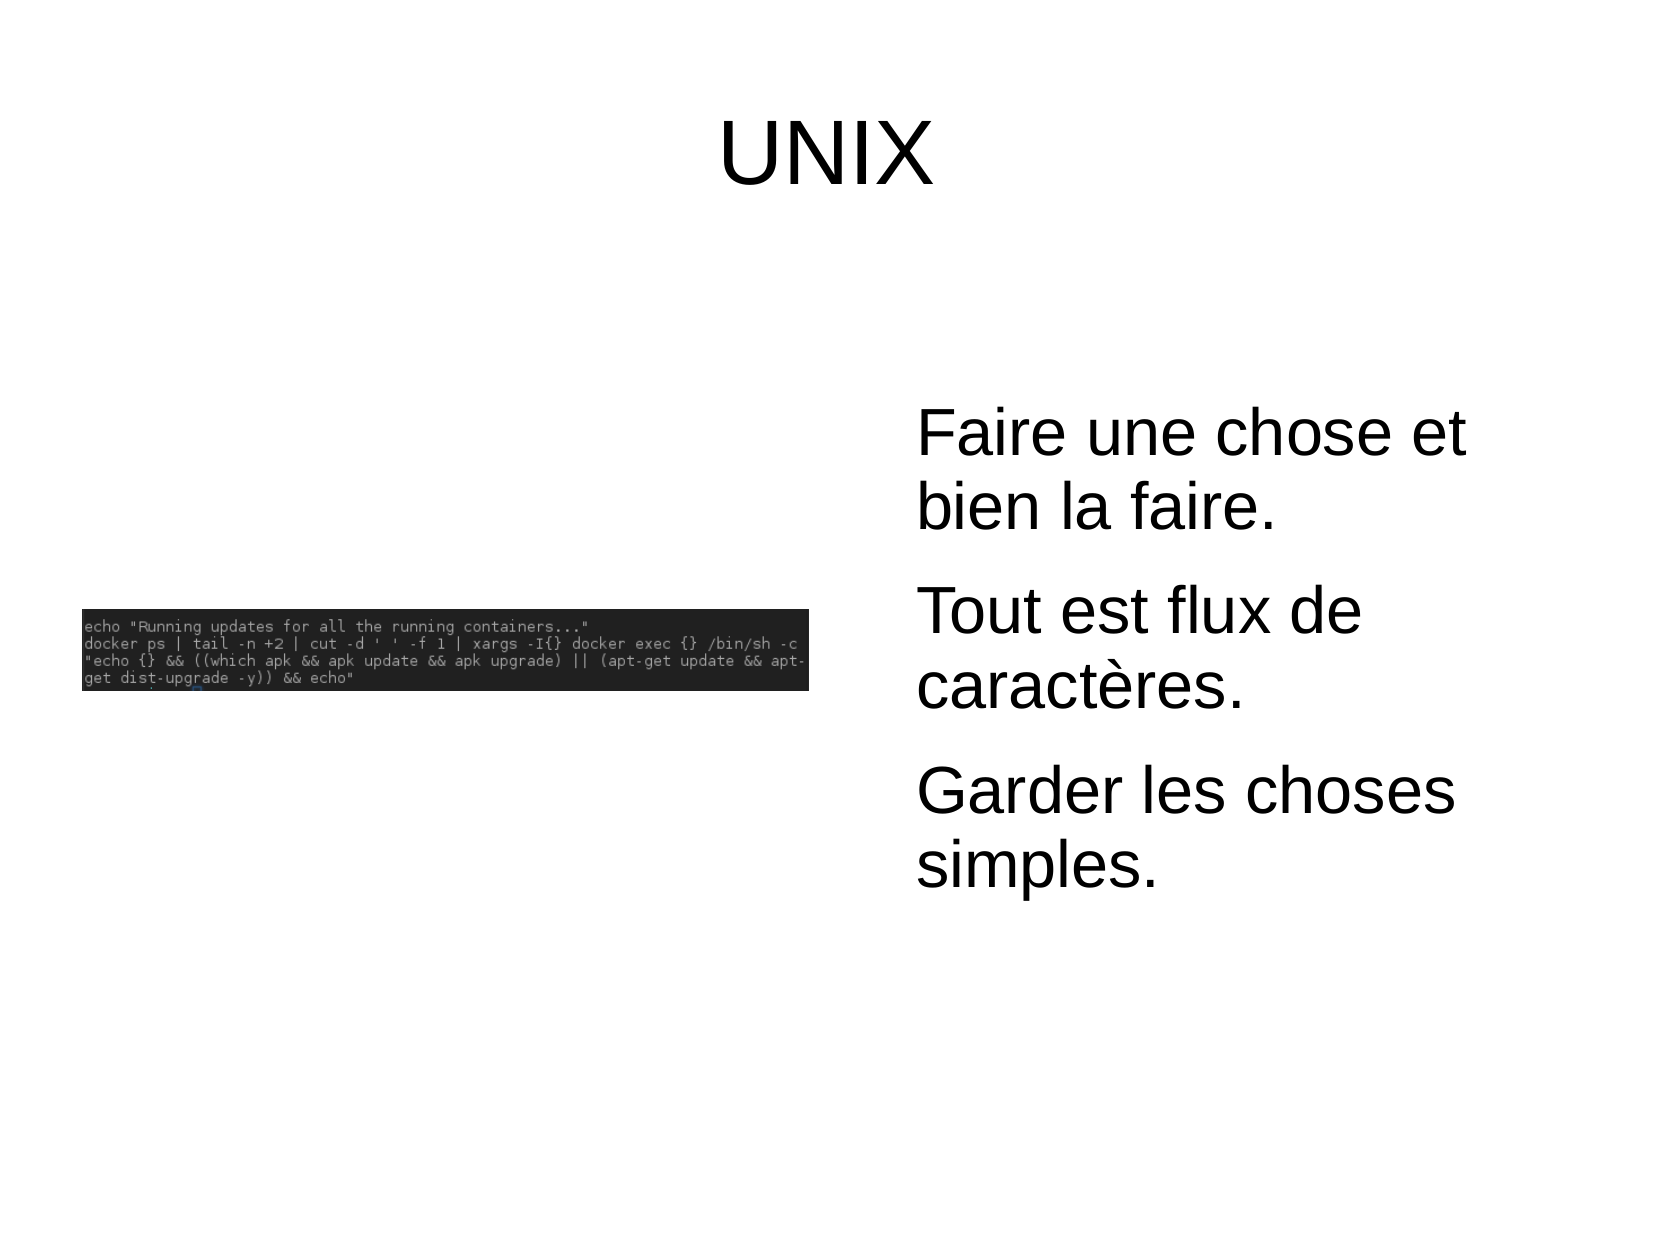

# UNIX
Faire une chose et bien la faire.
Tout est flux de caractères.
Garder les choses simples.